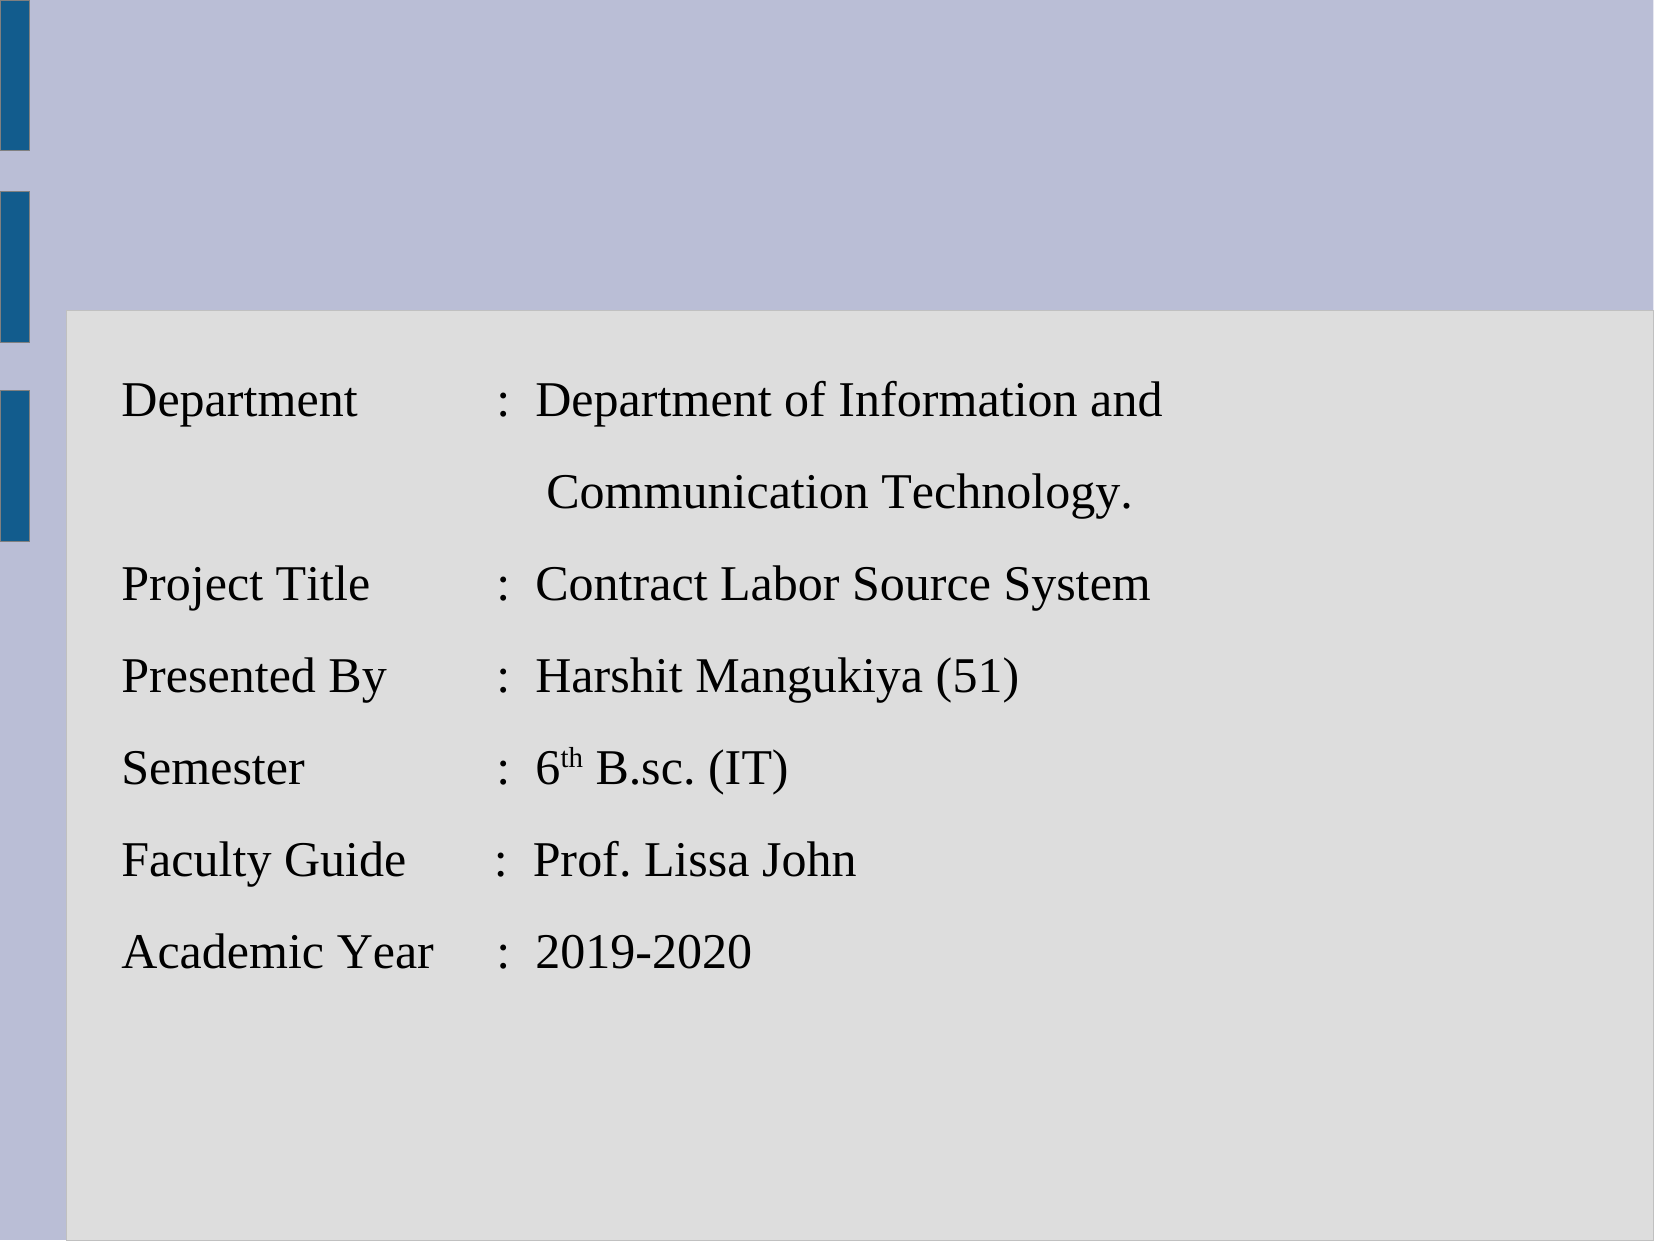

#
Department 	: Department of Information and
 Communication Technology.
Project Title 	: Contract Labor Source System
Presented By 	: Harshit Mangukiya (51)
Semester			: 6th B.sc. (IT)
Faculty Guide : Prof. Lissa John
Academic Year 	: 2019-2020